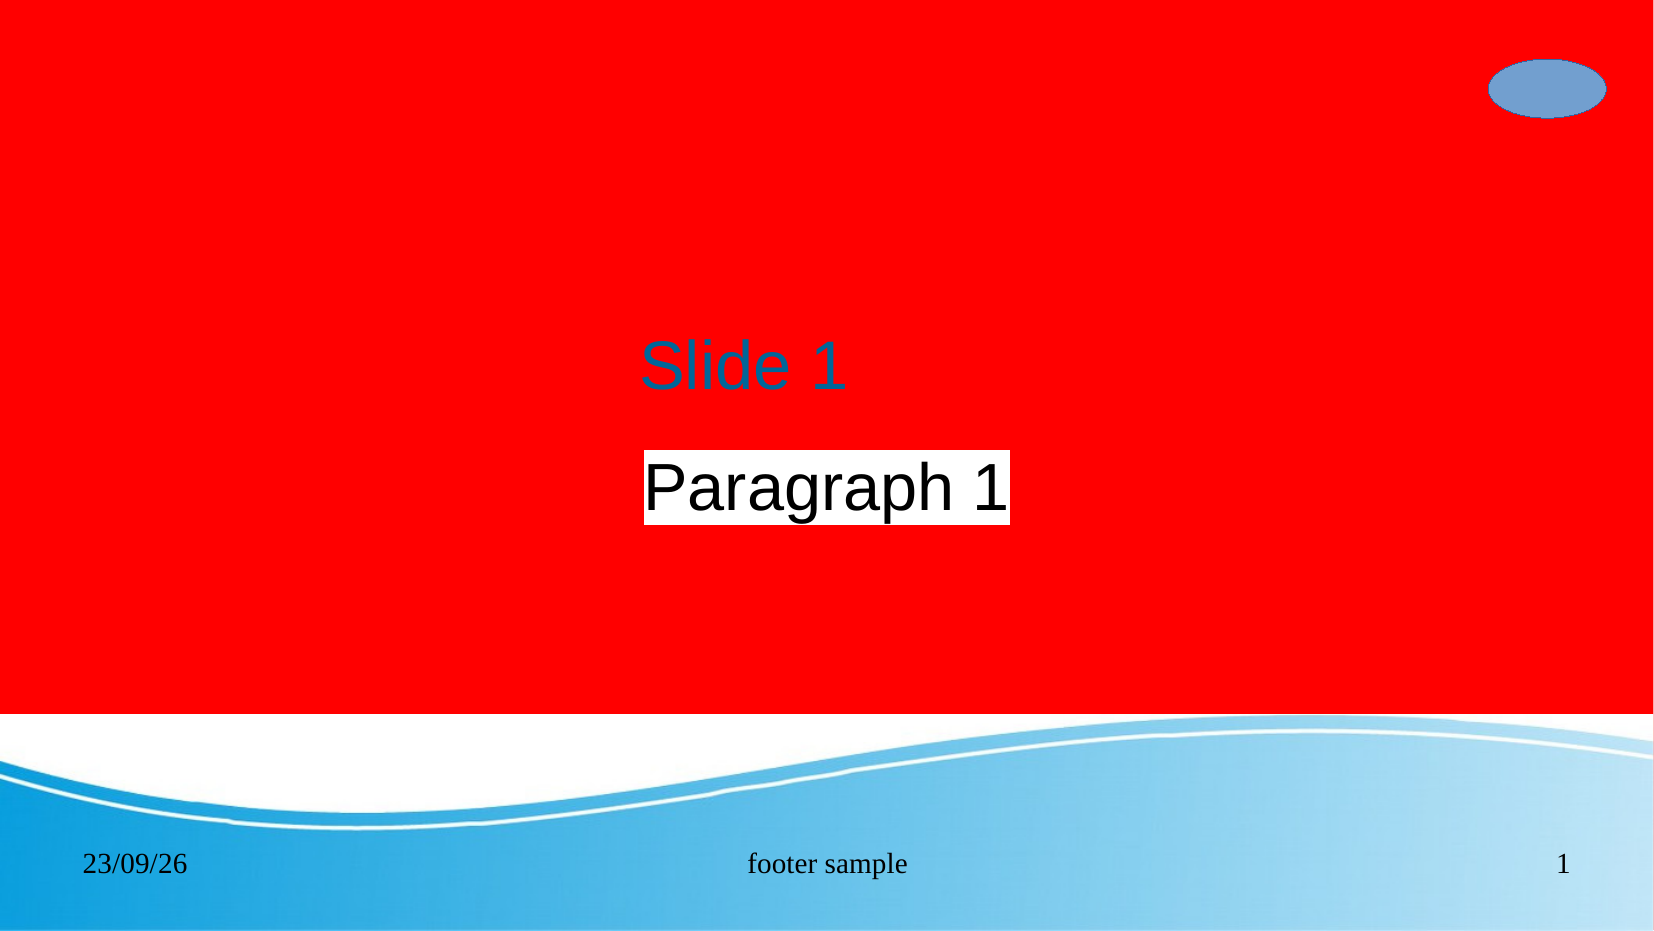

Paragraph 1
# Slide 1
footer sample
1